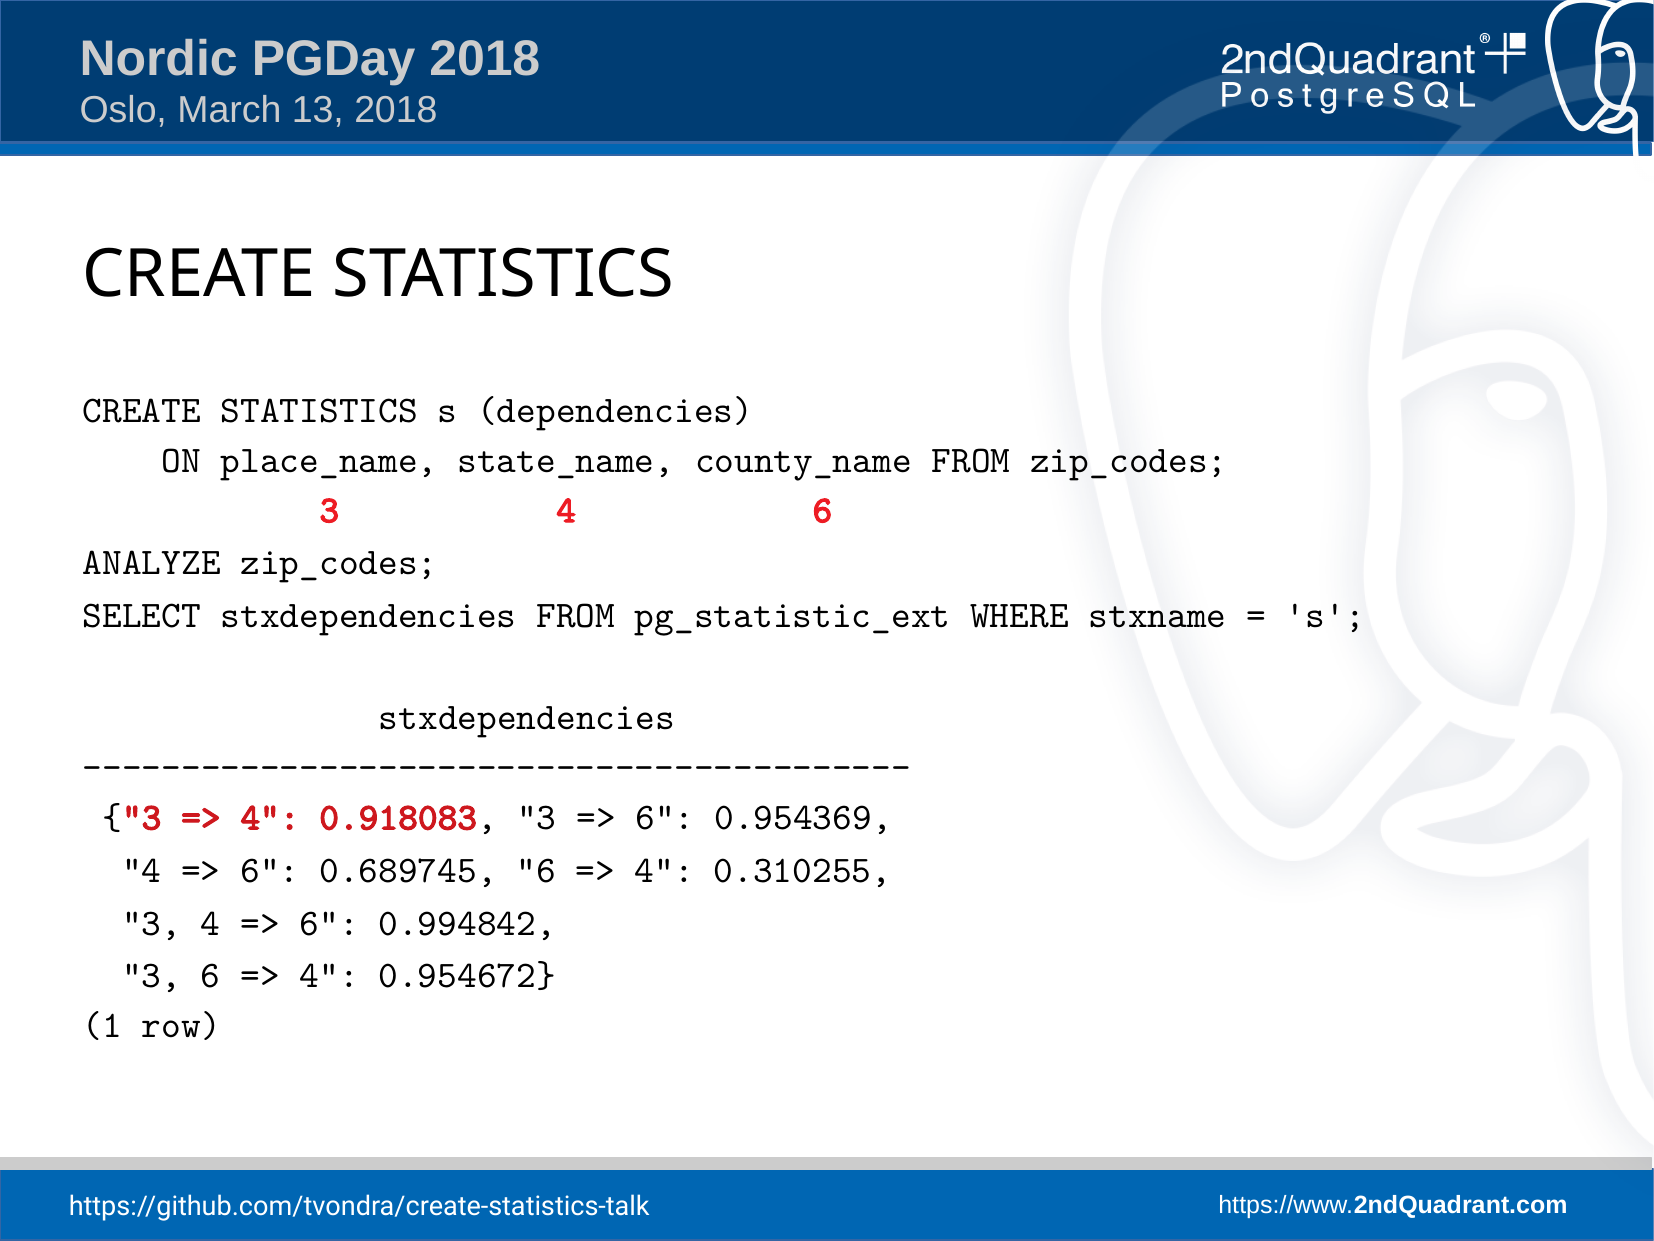

# CREATE STATISTICS
CREATE STATISTICS s (dependencies)
 ON place_name, state_name, county_name FROM zip_codes;
 3 4 6
ANALYZE zip_codes;
SELECT stxdependencies FROM pg_statistic_ext WHERE stxname = 's';
 stxdependencies
------------------------------------------
 {"3 => 4": 0.918083, "3 => 6": 0.954369,
 "4 => 6": 0.689745, "6 => 4": 0.310255,
 "3, 4 => 6": 0.994842,
 "3, 6 => 4": 0.954672}
(1 row)